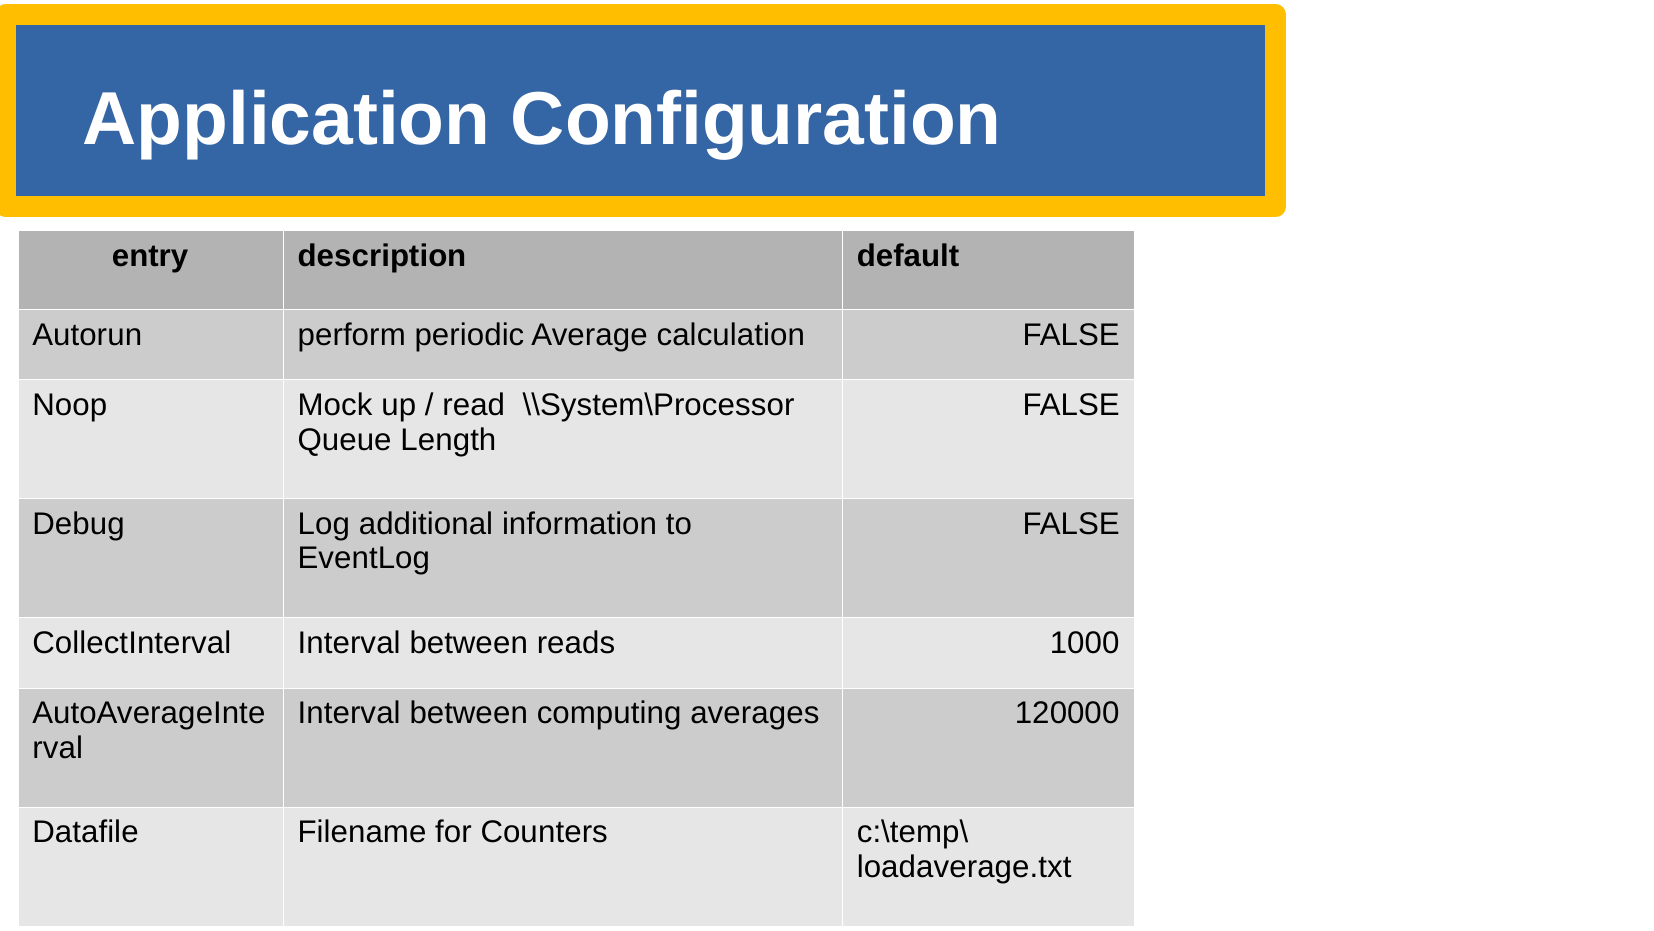

# Application Configuration
| entry | description | default |
| --- | --- | --- |
| Autorun | perform periodic Average calculation | FALSE |
| Noop | Mock up / read \\System\Processor Queue Length | FALSE |
| Debug | Log additional information to EventLog | FALSE |
| CollectInterval | Interval between reads | 1000 |
| AutoAverageInterval | Interval between computing averages | 120000 |
| Datafile | Filename for Counters | c:\temp\loadaverage.txt |